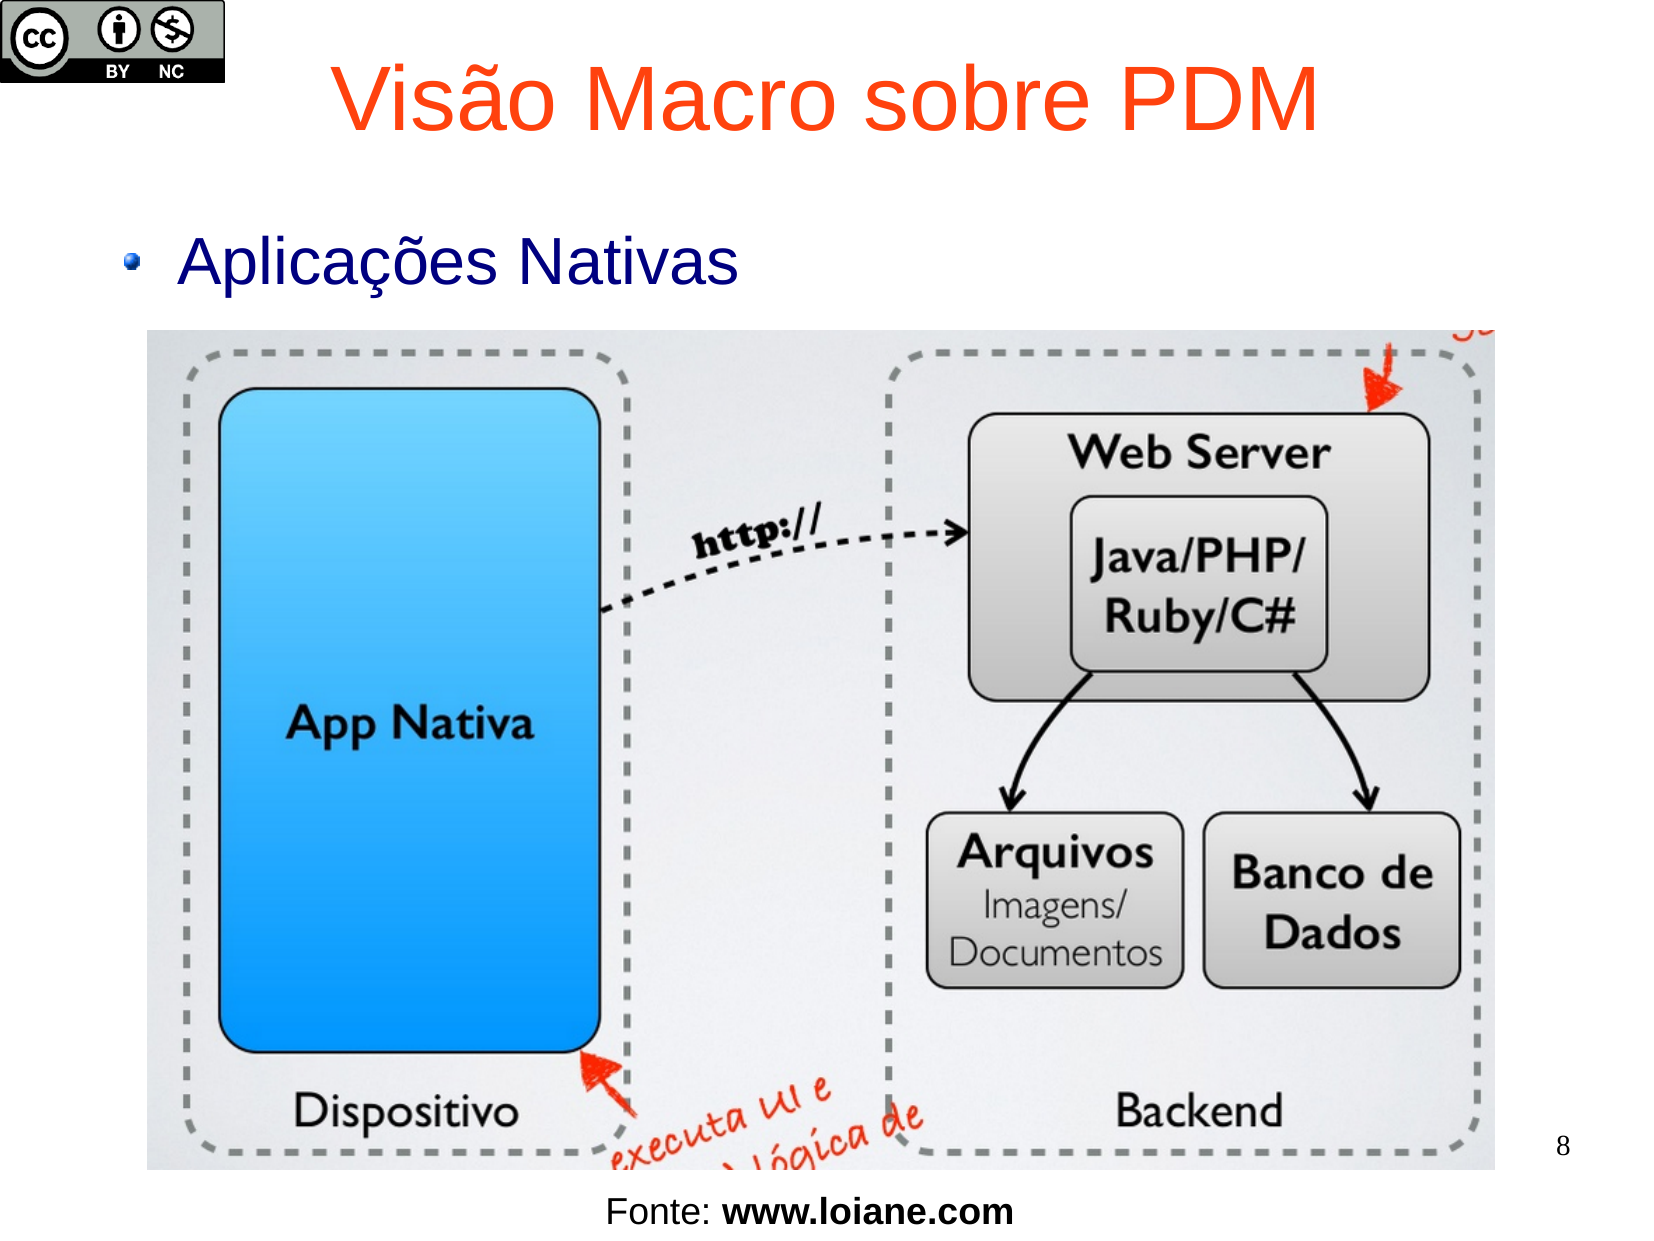

# Visão Macro sobre PDM
Aplicações Nativas
PDM - ale.garcia.aguado@gmail.com
8
Fonte: www.loiane.com